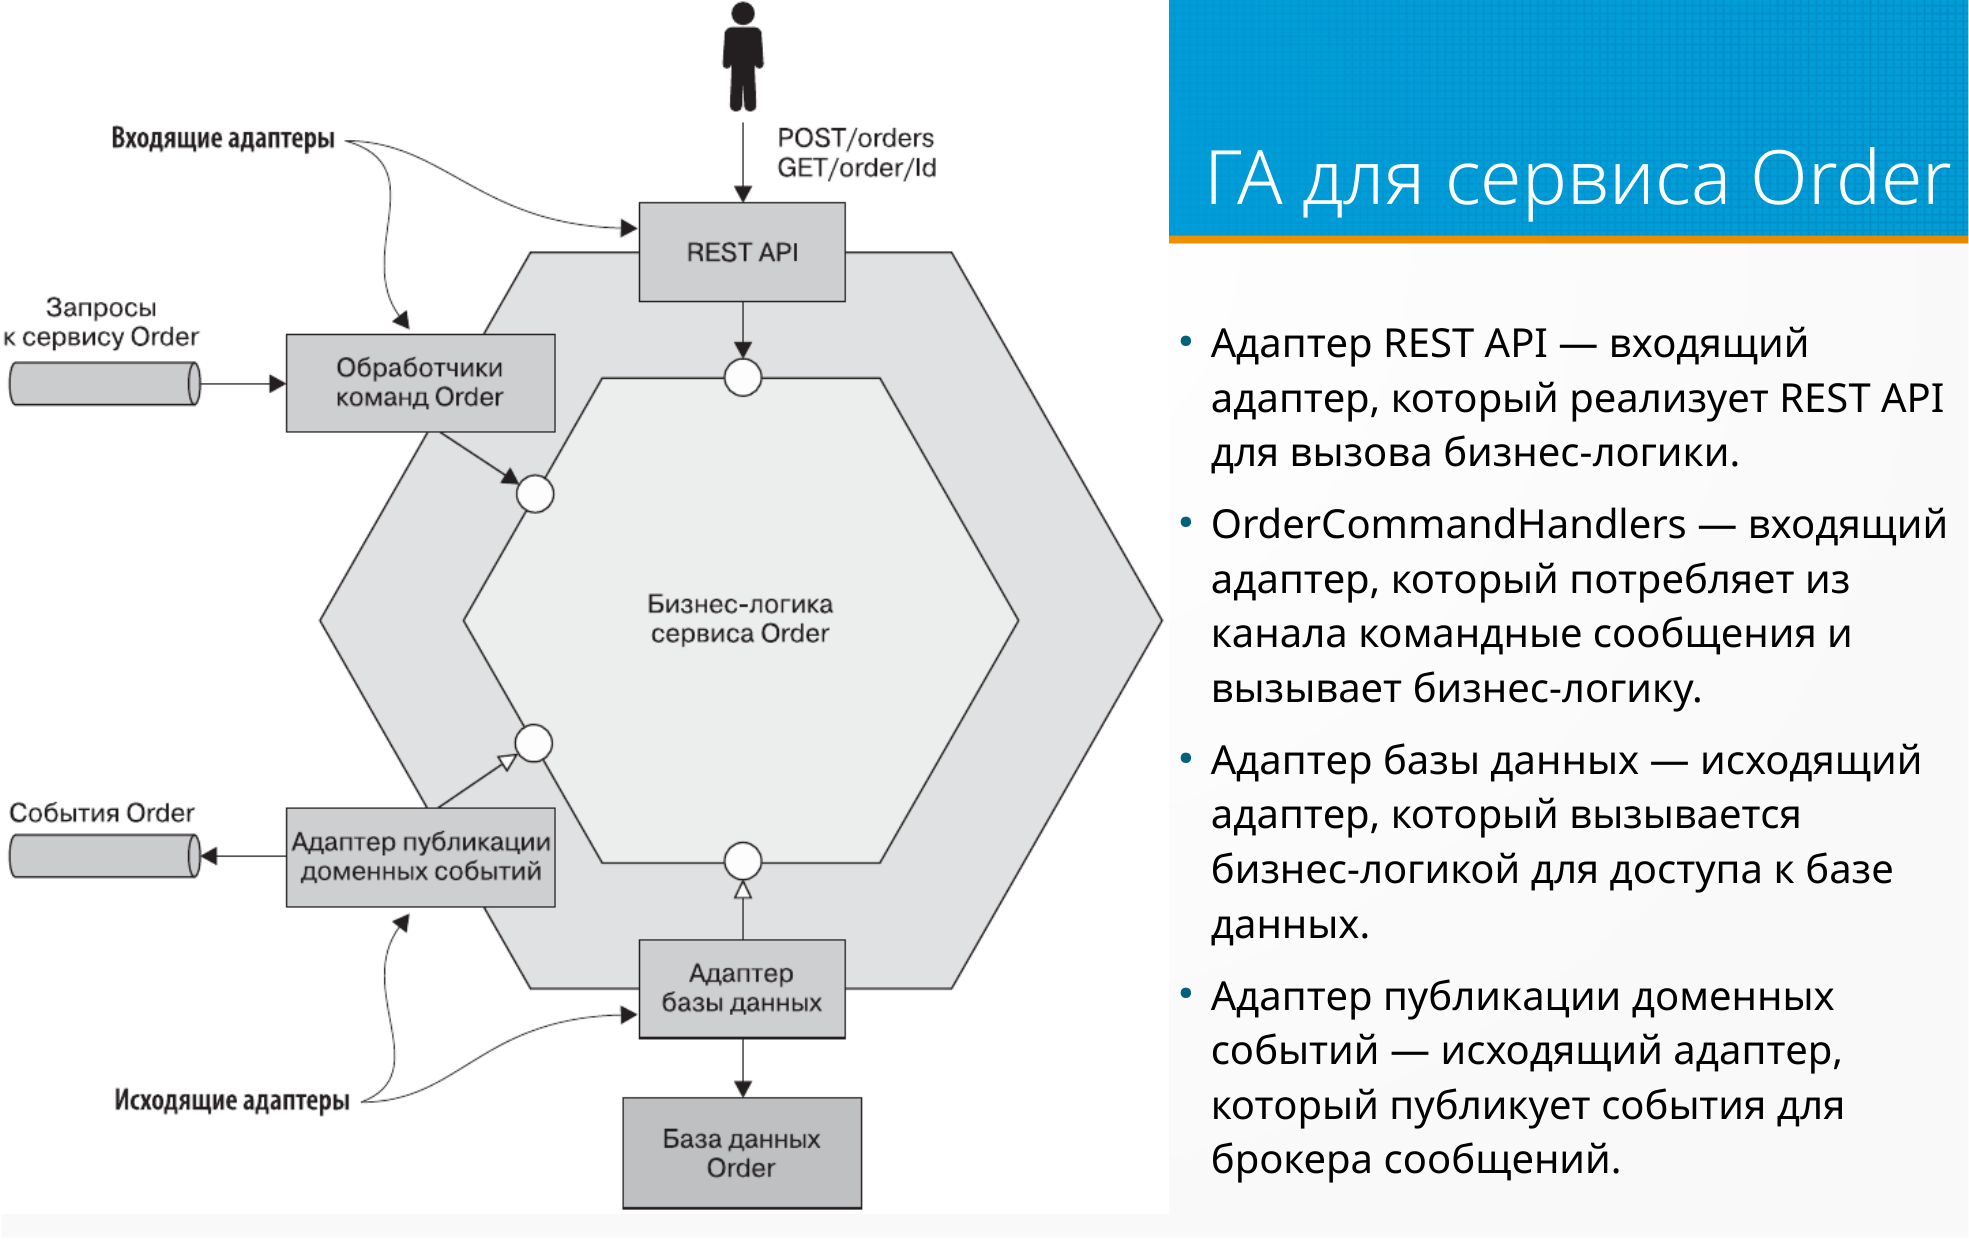

# ГА для сервиса Order
Адаптер REST API — входящий адаптер, который реализует REST API для вызова бизнес-логики.
OrderCommandHandlers — входящий адаптер, который потребляет из канала командные сообщения и вызывает бизнес-логику.
Адаптер базы данных — исходящий адаптер, который вызывается бизнес-логикой для доступа к базе данных.
Адаптер публикации доменных событий — исходящий адаптер, который публикует события для брокера сообщений.